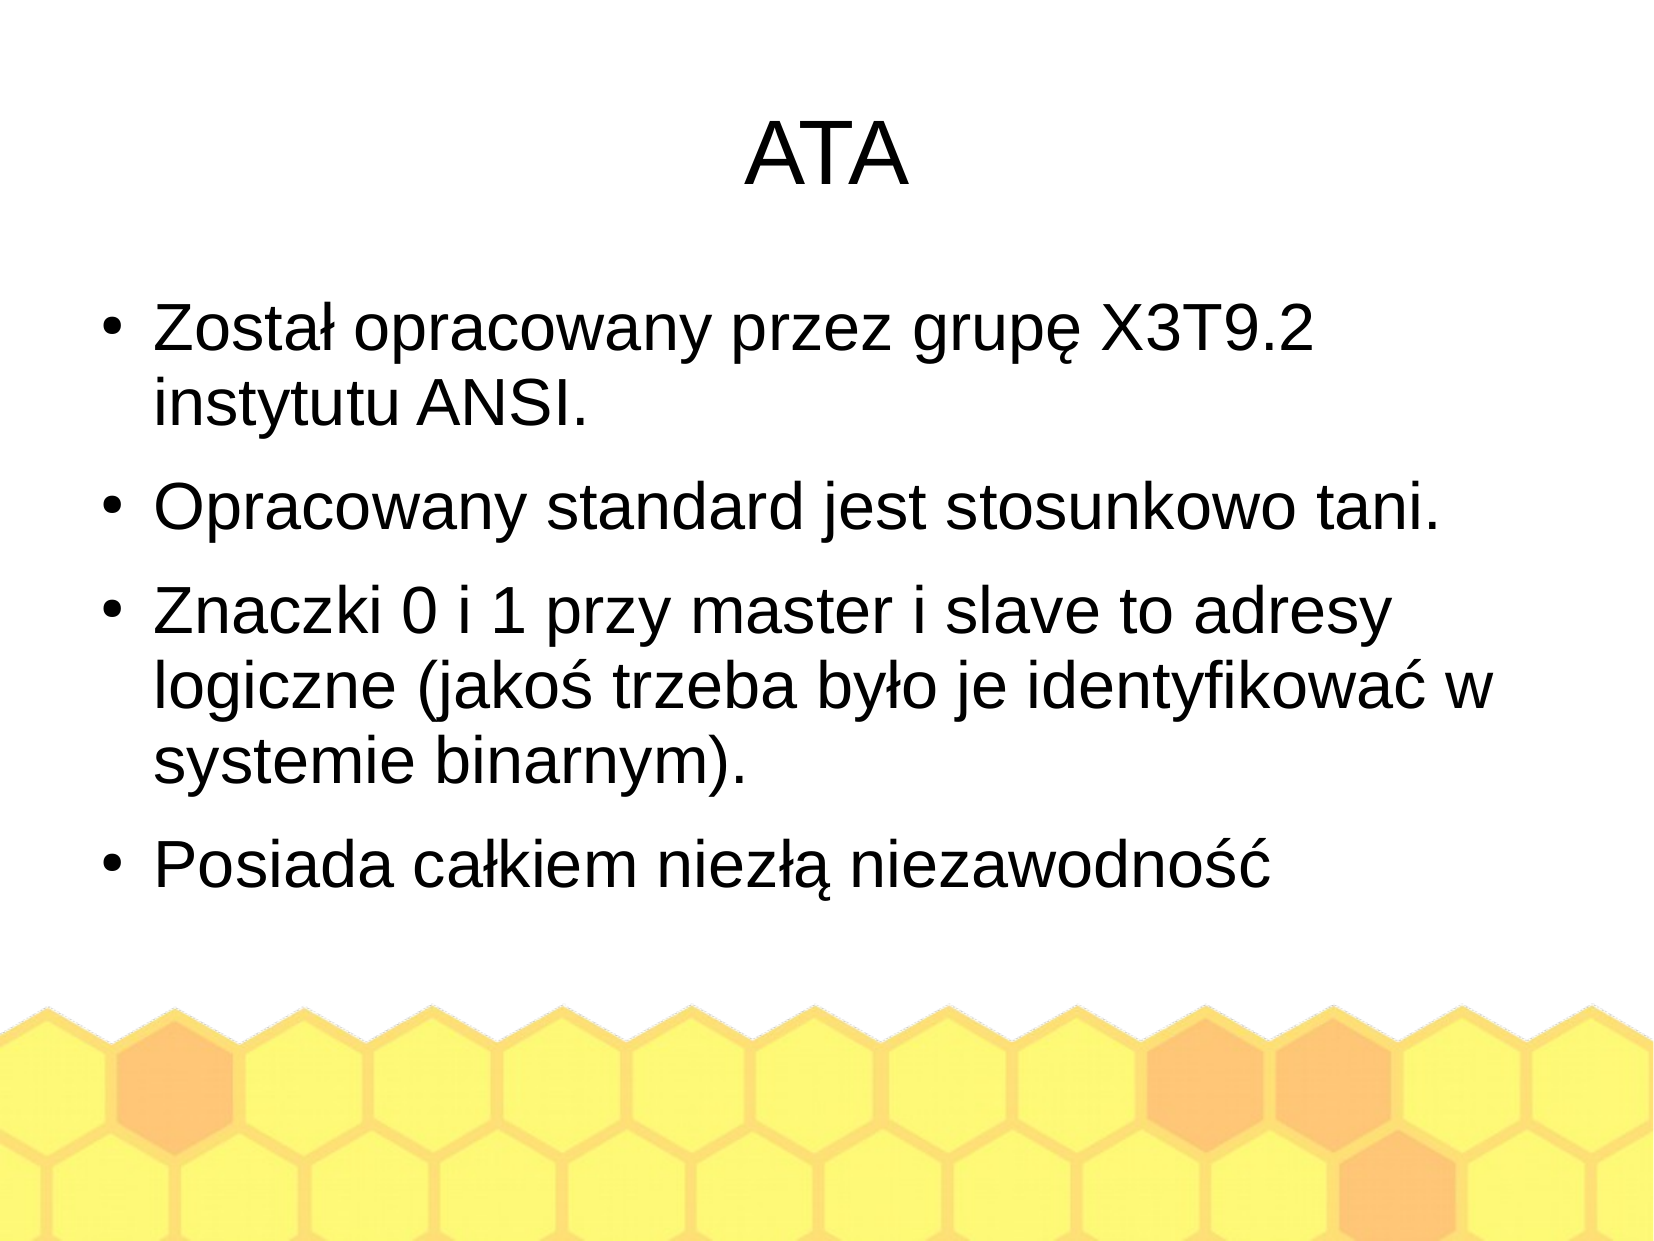

# ATA
Został opracowany przez grupę X3T9.2 instytutu ANSI.
Opracowany standard jest stosunkowo tani.
Znaczki 0 i 1 przy master i slave to adresy logiczne (jakoś trzeba było je identyfikować w systemie binarnym).
Posiada całkiem niezłą niezawodność